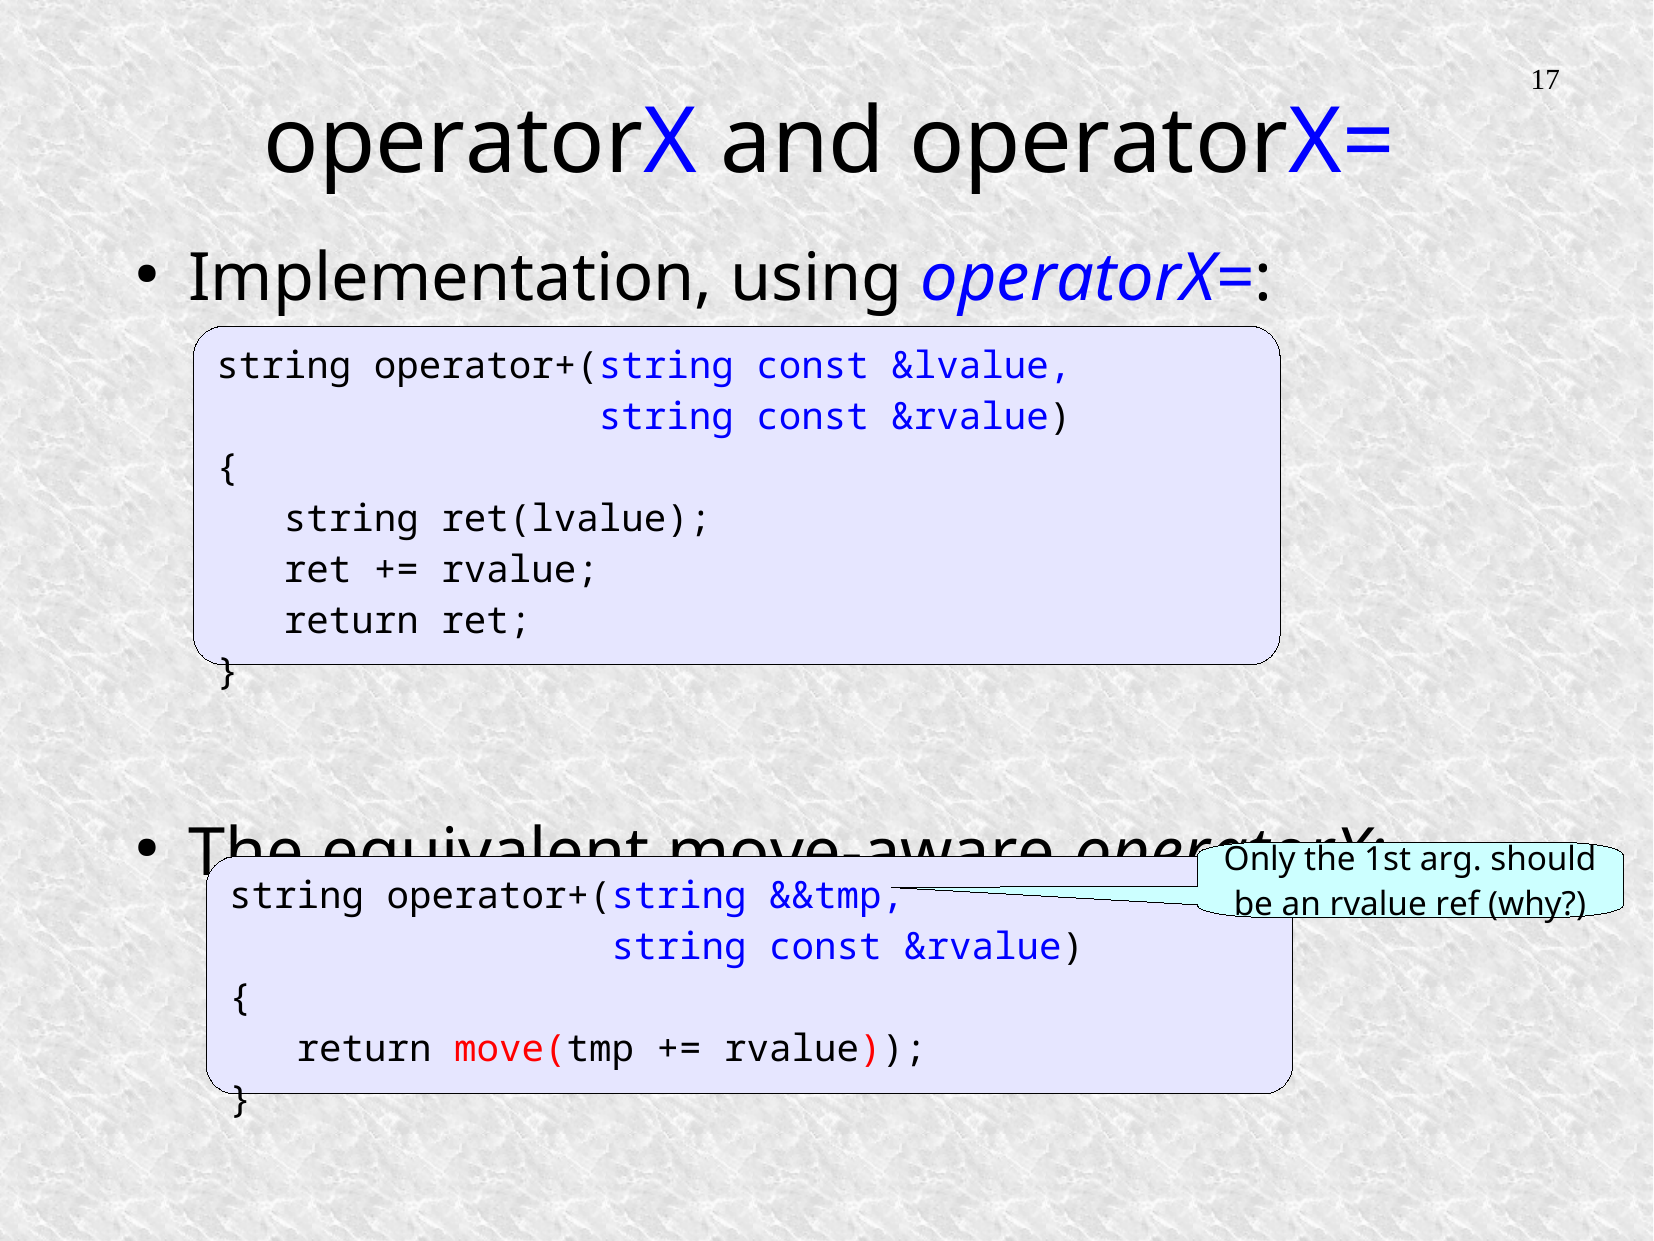

# operatorX and operatorX=
17
Implementation, using operatorX=:
The equivalent move-aware operatorX:
string operator+(string const &lvalue,
 string const &rvalue)
{
 string ret(lvalue);
 ret += rvalue;
 return ret;
}
Only the 1st arg. should
be an rvalue ref (why?)
string operator+(string &&tmp,
 string const &rvalue)
{
 return move(tmp += rvalue));
}